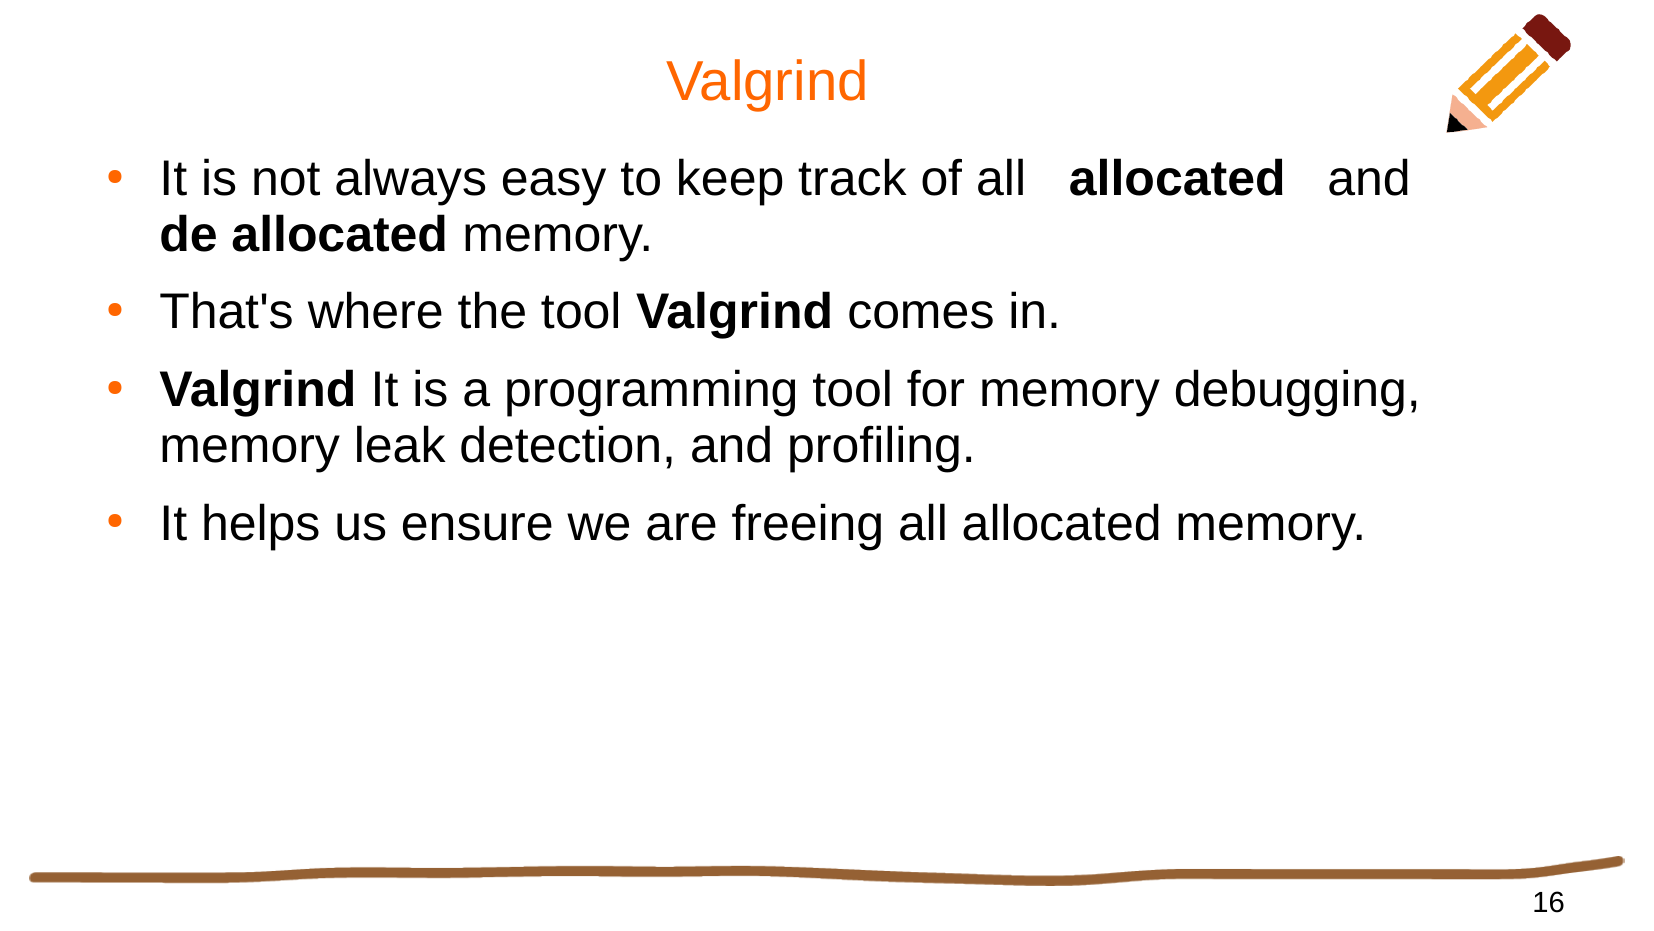

# Valgrind
It is not always easy to keep track of all allocated and de allocated memory.
That's where the tool Valgrind comes in.
Valgrind It is a programming tool for memory debugging, memory leak detection, and profiling.
It helps us ensure we are freeing all allocated memory.
16